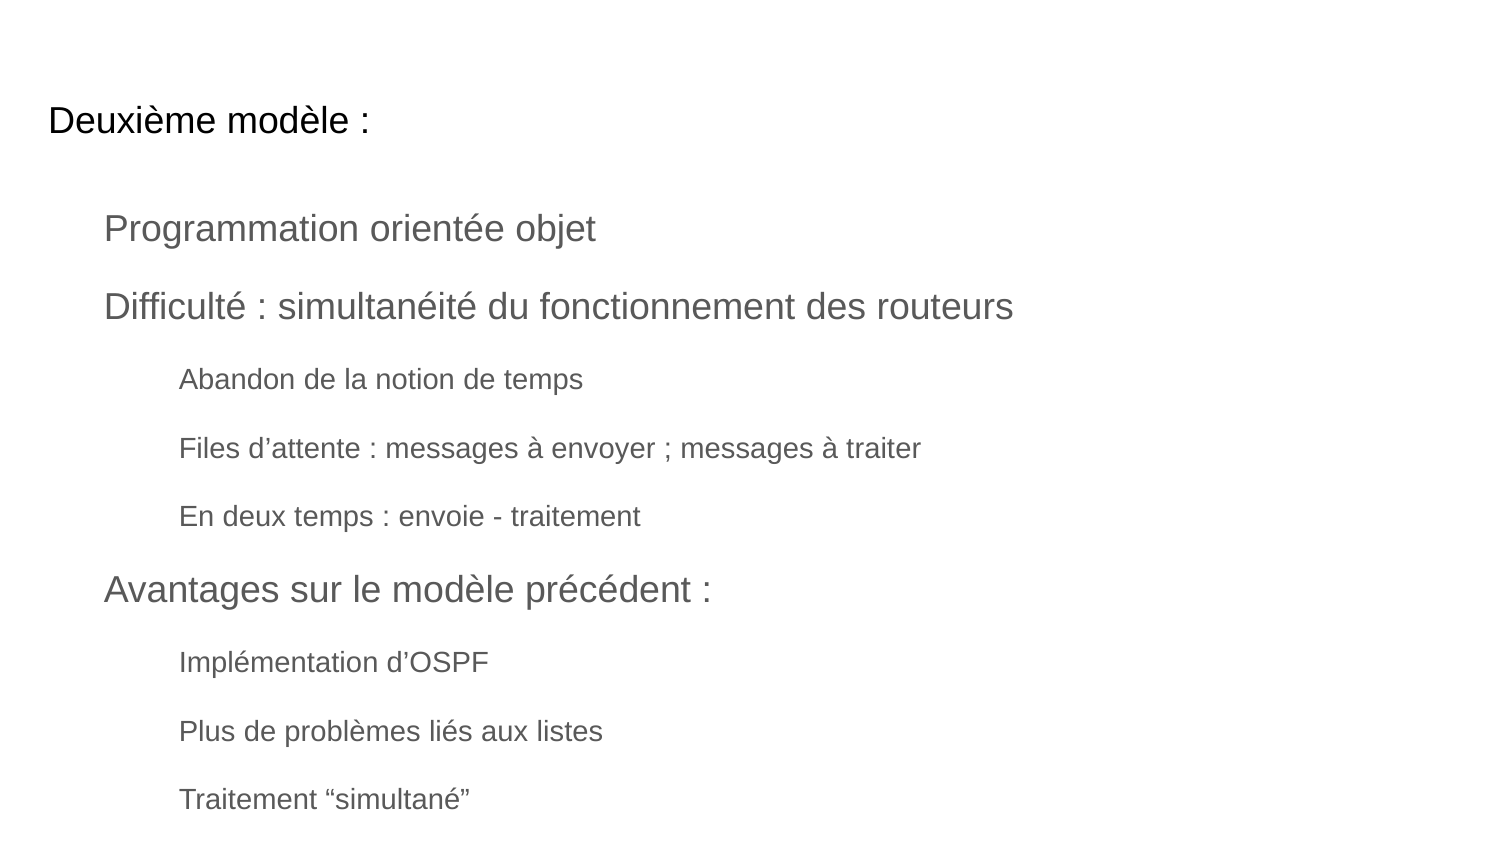

Deuxième modèle :
# Programmation orientée objet
Difficulté : simultanéité du fonctionnement des routeurs
Abandon de la notion de temps
Files d’attente : messages à envoyer ; messages à traiter
En deux temps : envoie - traitement
Avantages sur le modèle précédent :
Implémentation d’OSPF
Plus de problèmes liés aux listes
Traitement “simultané”